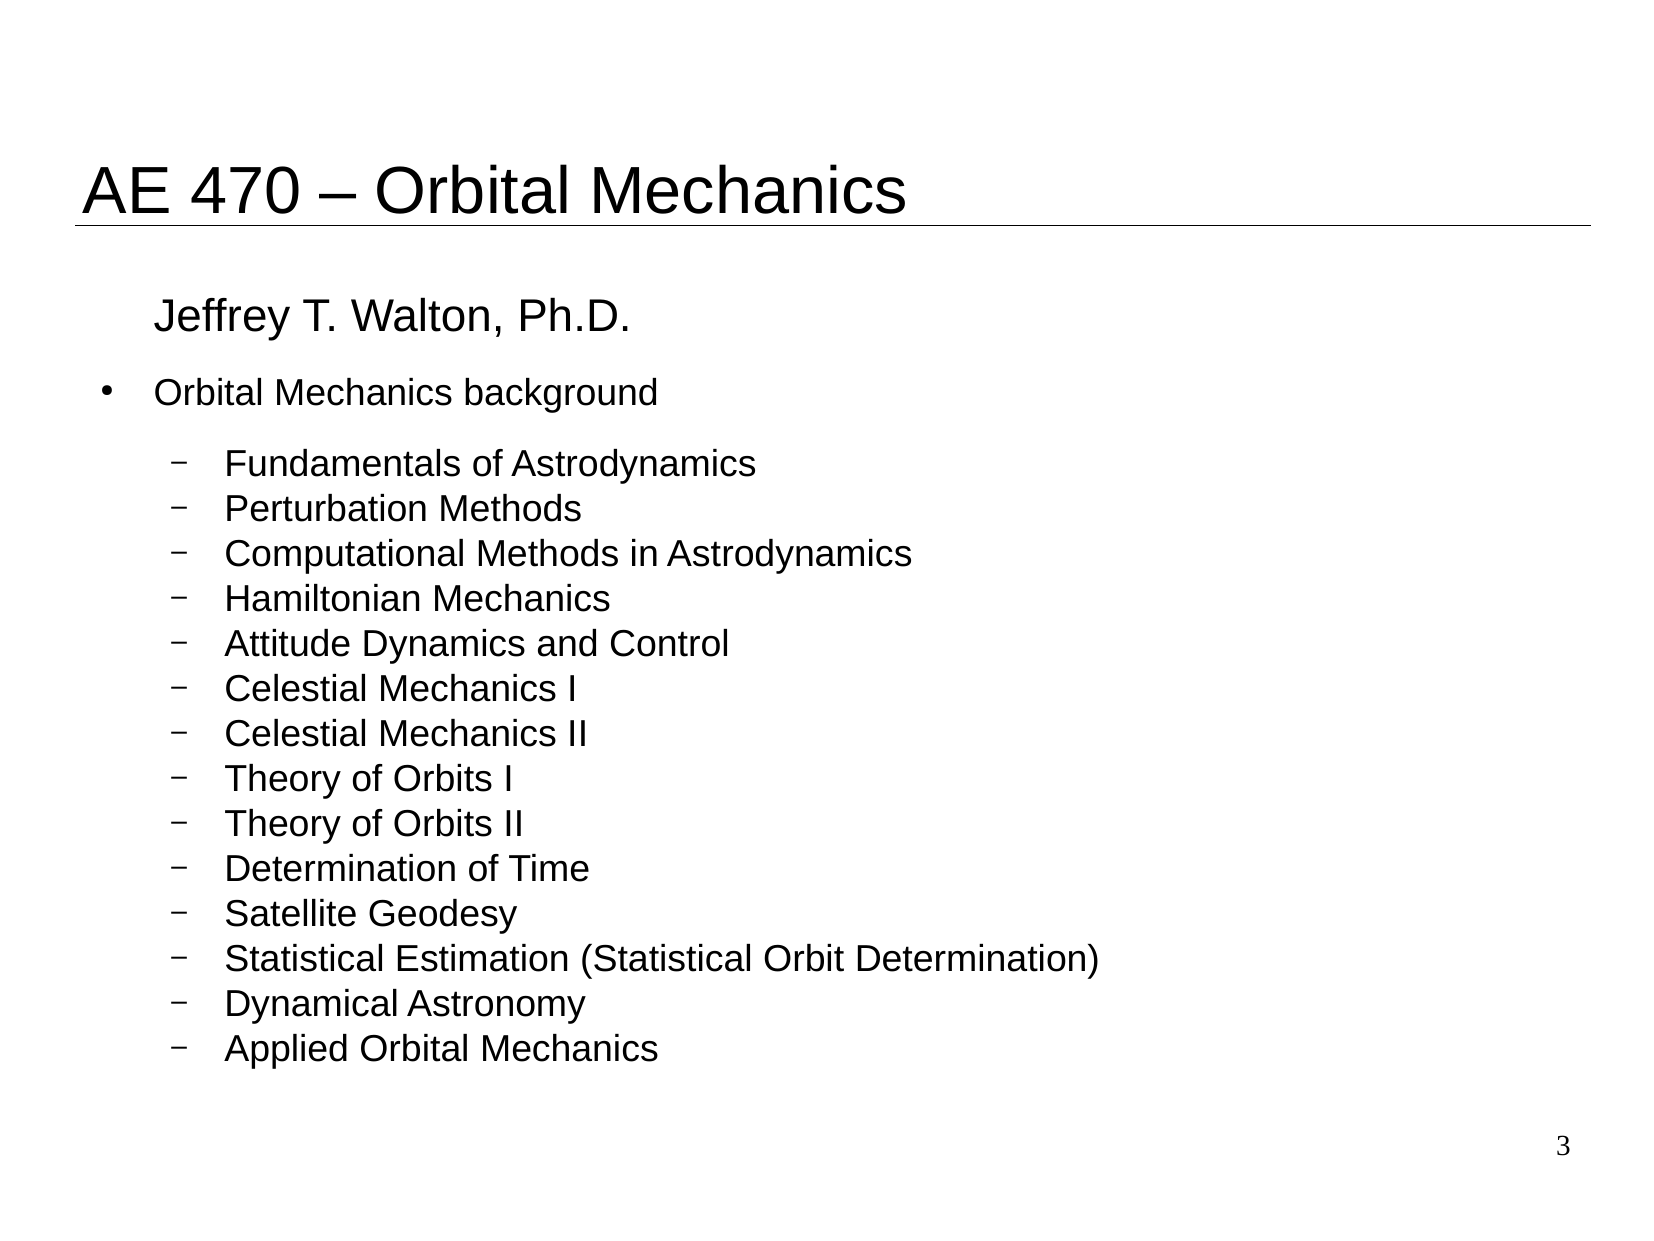

# AE 470 – Orbital Mechanics
Jeffrey T. Walton, Ph.D.
Orbital Mechanics background
Fundamentals of Astrodynamics
Perturbation Methods
Computational Methods in Astrodynamics
Hamiltonian Mechanics
Attitude Dynamics and Control
Celestial Mechanics I
Celestial Mechanics II
Theory of Orbits I
Theory of Orbits II
Determination of Time
Satellite Geodesy
Statistical Estimation (Statistical Orbit Determination)
Dynamical Astronomy
Applied Orbital Mechanics
3